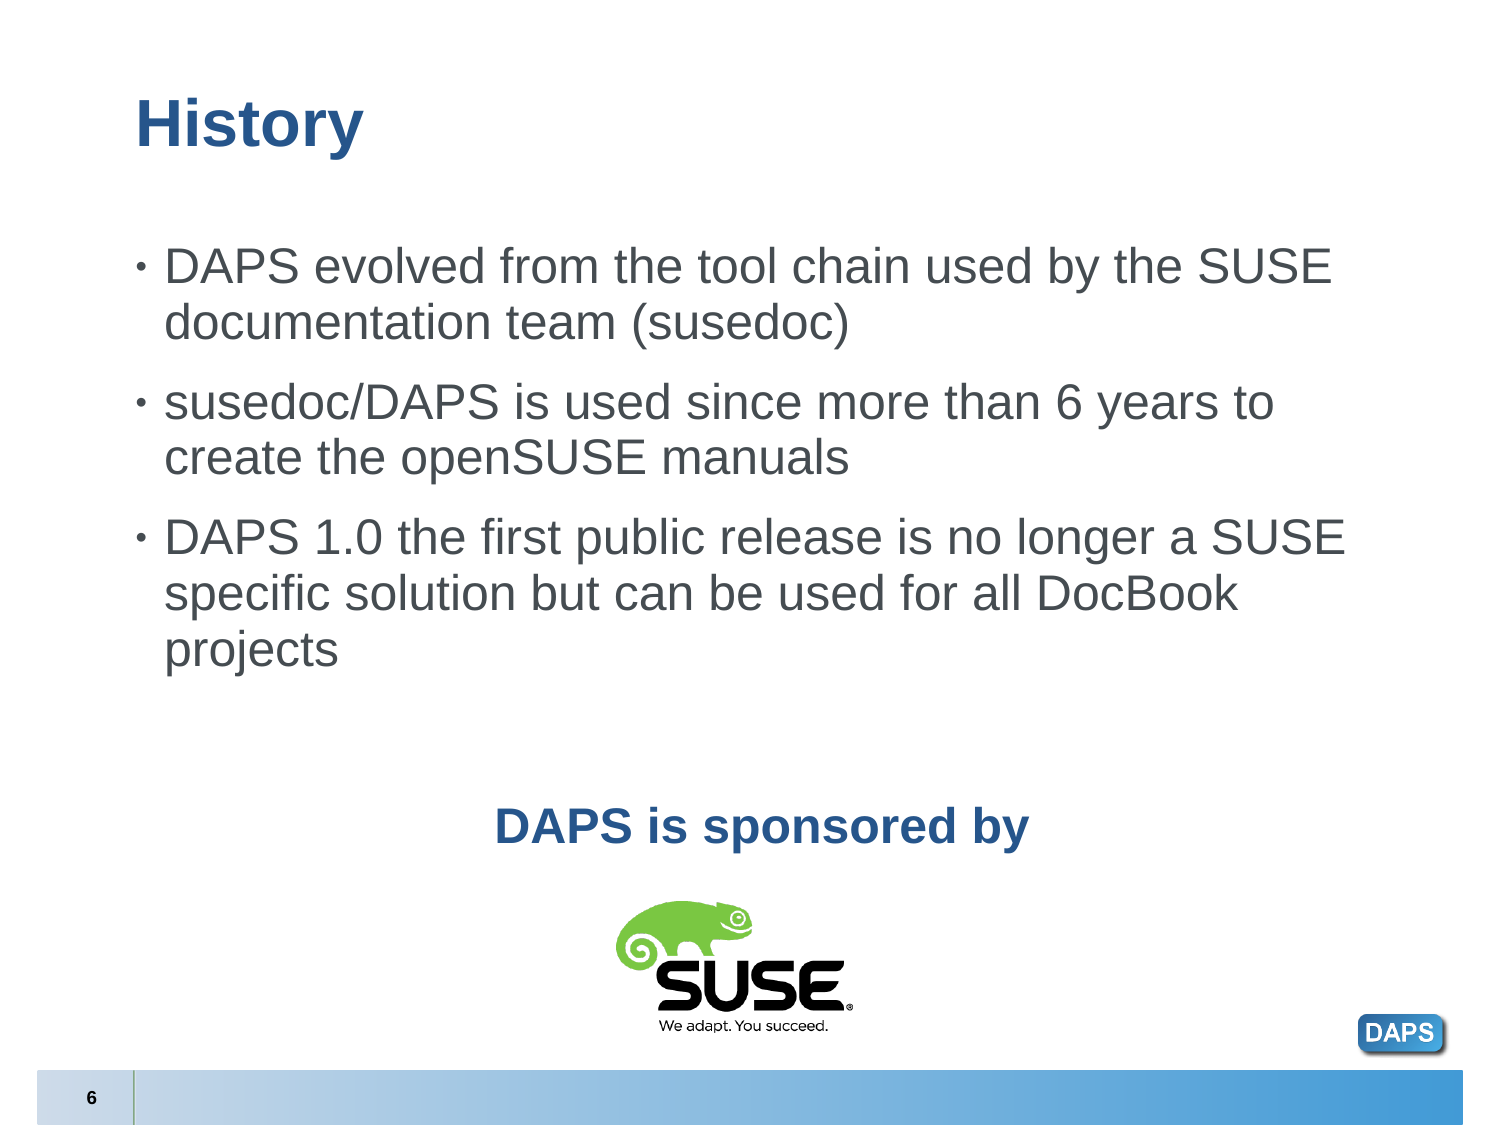

# History
DAPS evolved from the tool chain used by the SUSE documentation team (susedoc)
susedoc/DAPS is used since more than 6 years to create the openSUSE manuals
DAPS 1.0 the first public release is no longer a SUSE specific solution but can be used for all DocBook projects
DAPS is sponsored by